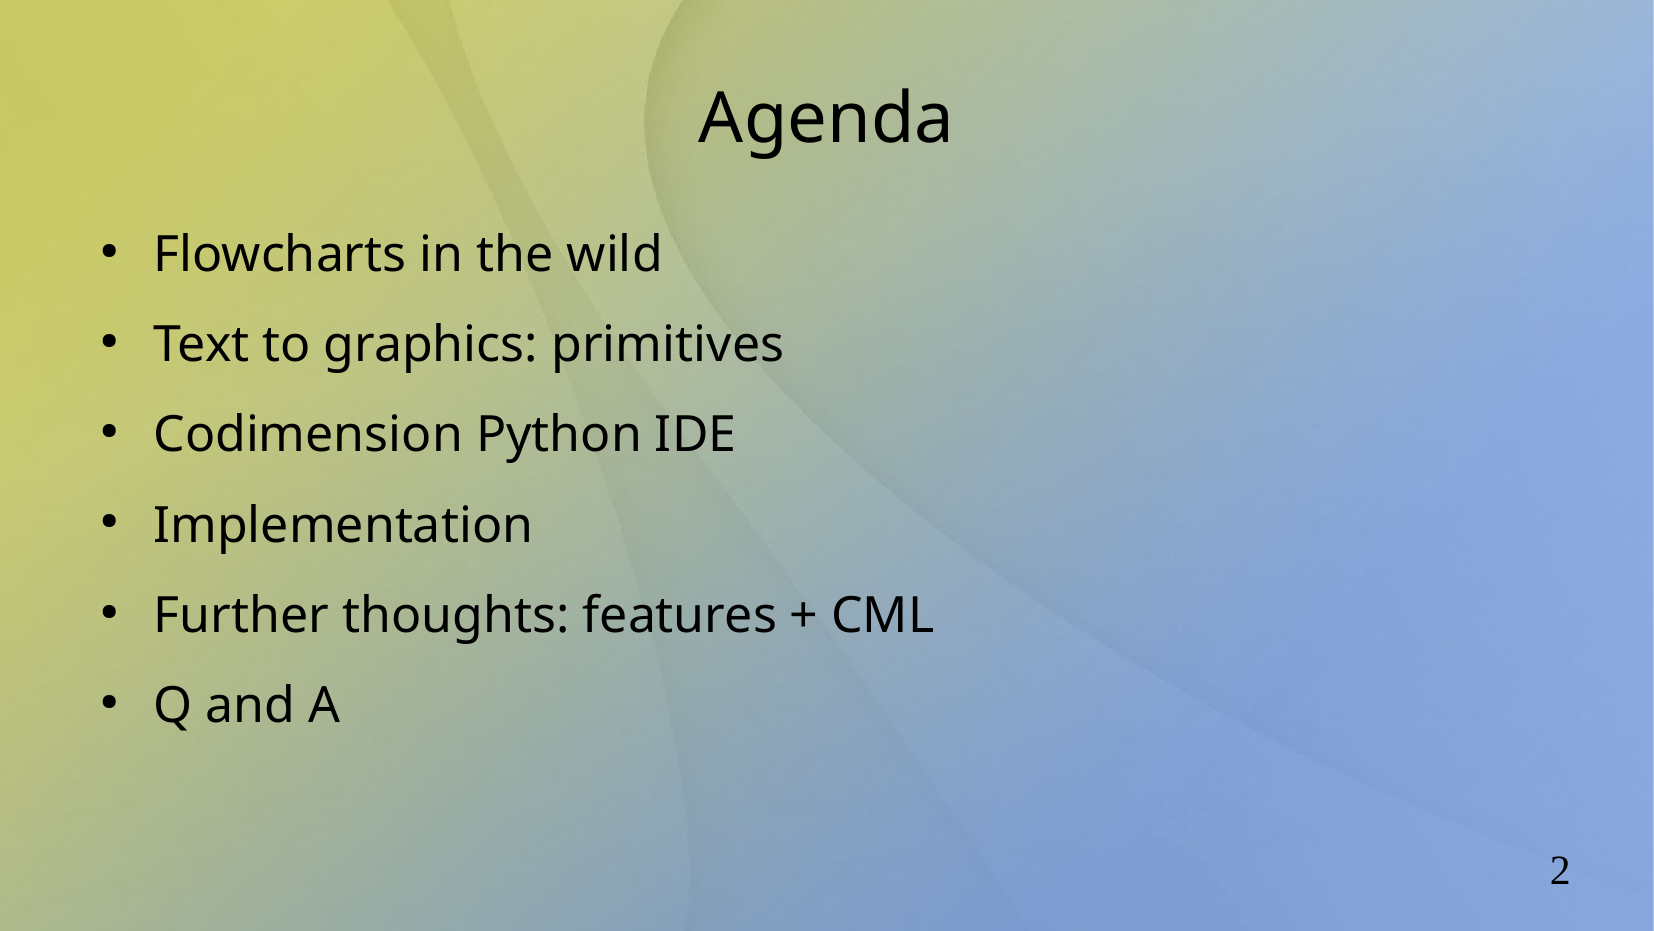

# Agenda
Flowcharts in the wild
Text to graphics: primitives
Codimension Python IDE
Implementation
Further thoughts: features + CML
Q and A
2